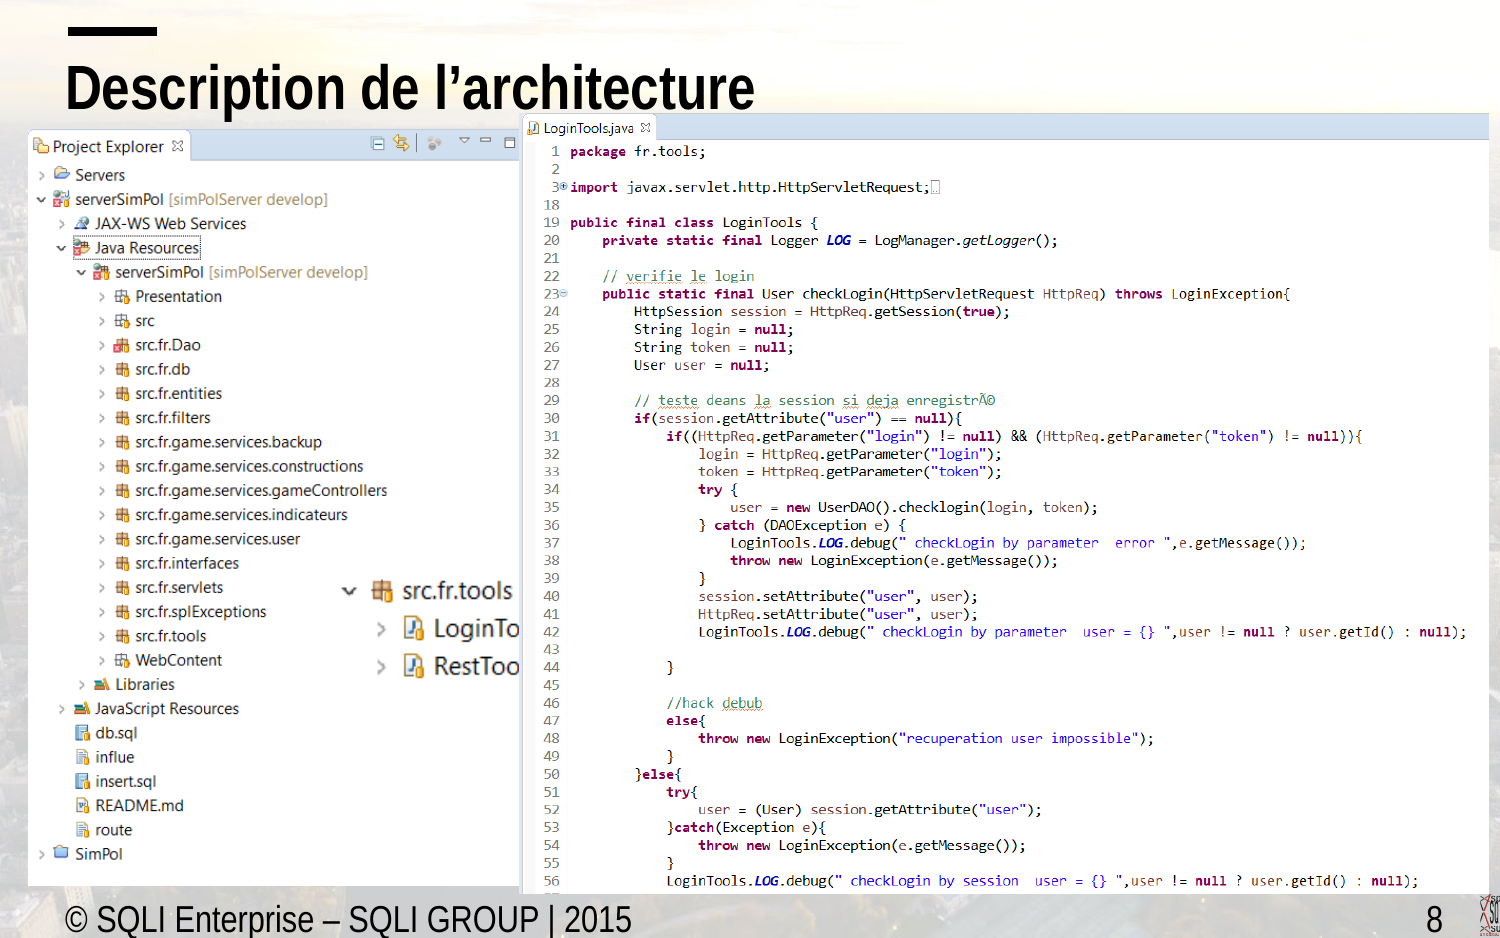

Description de l’architecture
#
© SQLI Enterprise – SQLI GROUP | 2015